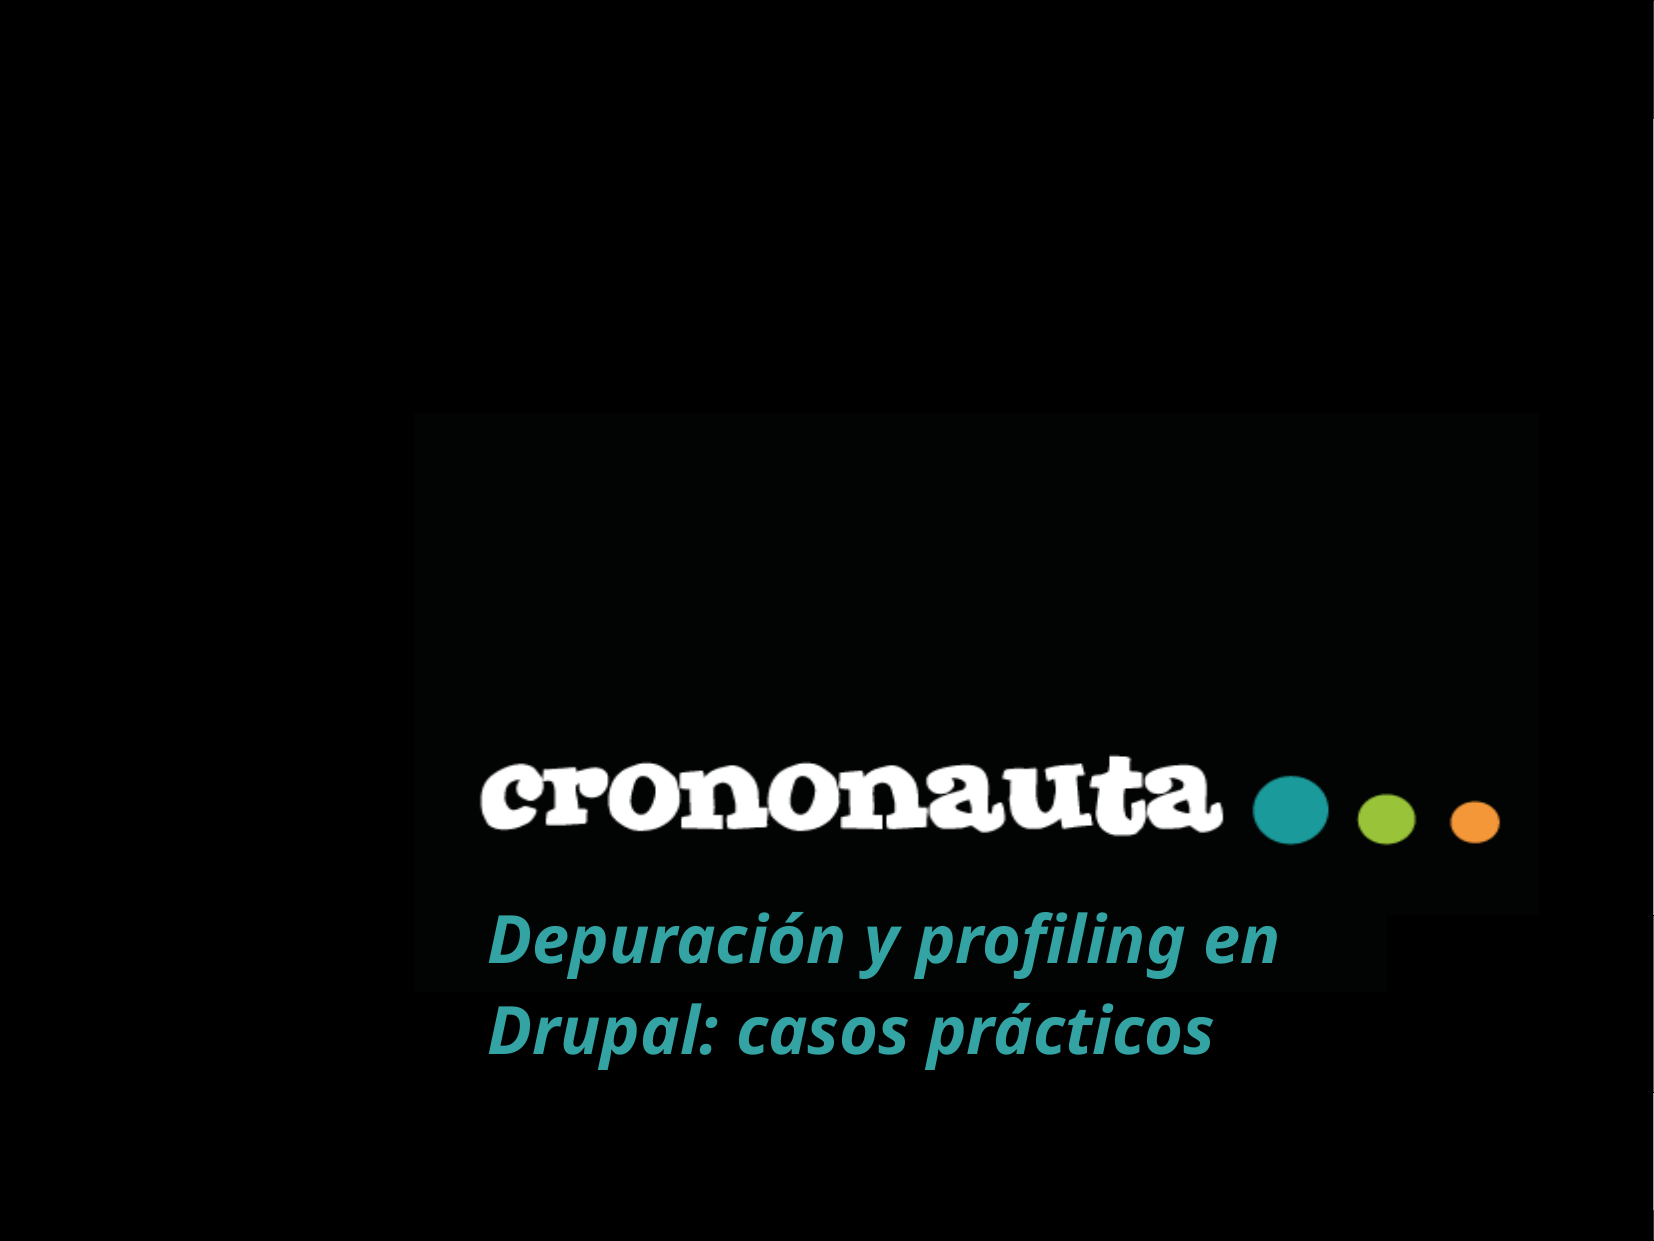

Depuración y profiling en Drupal: casos prácticos